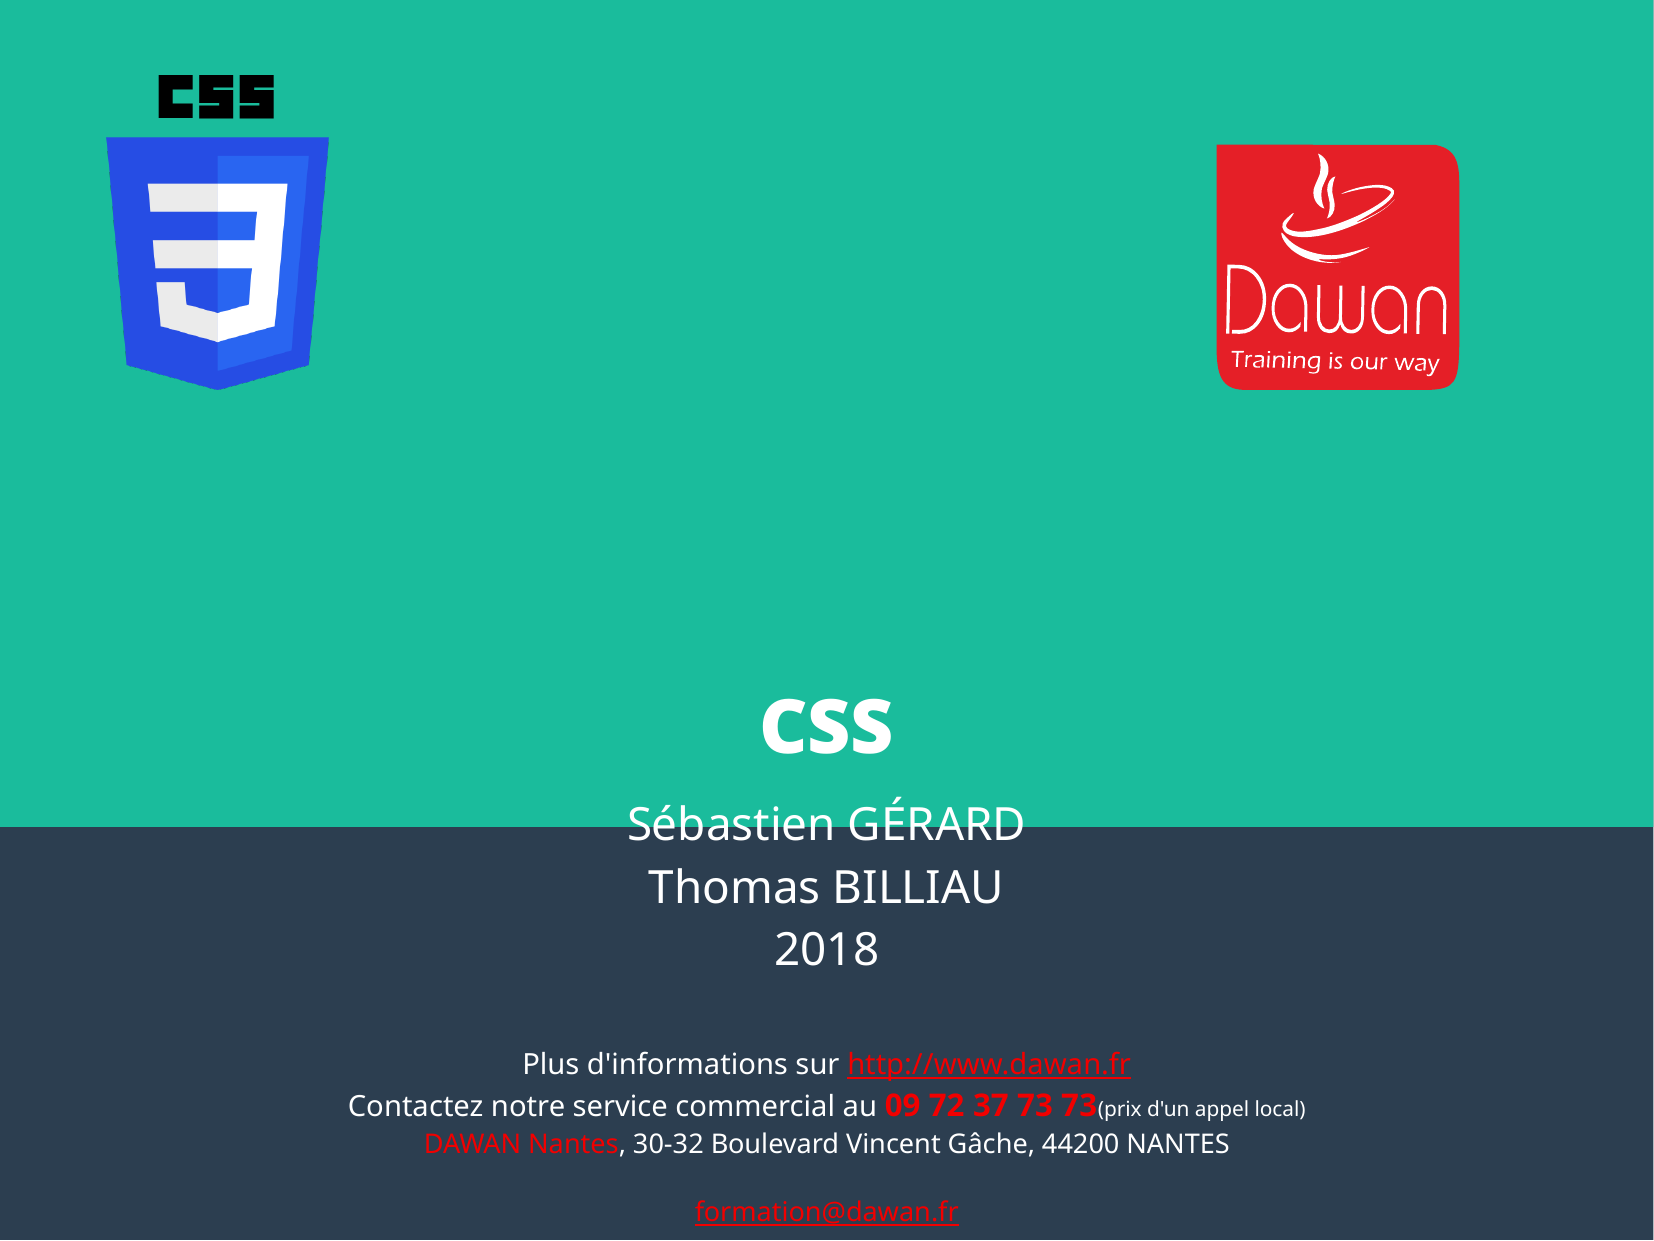

# CSS
Sébastien GÉRARD
Thomas BILLIAU
2018
Plus d'informations sur http://www.dawan.fr
Contactez notre service commercial au 09 72 37 73 73(prix d'un appel local)
DAWAN Nantes, 30-32 Boulevard Vincent Gâche, 44200 NANTES
formation@dawan.fr